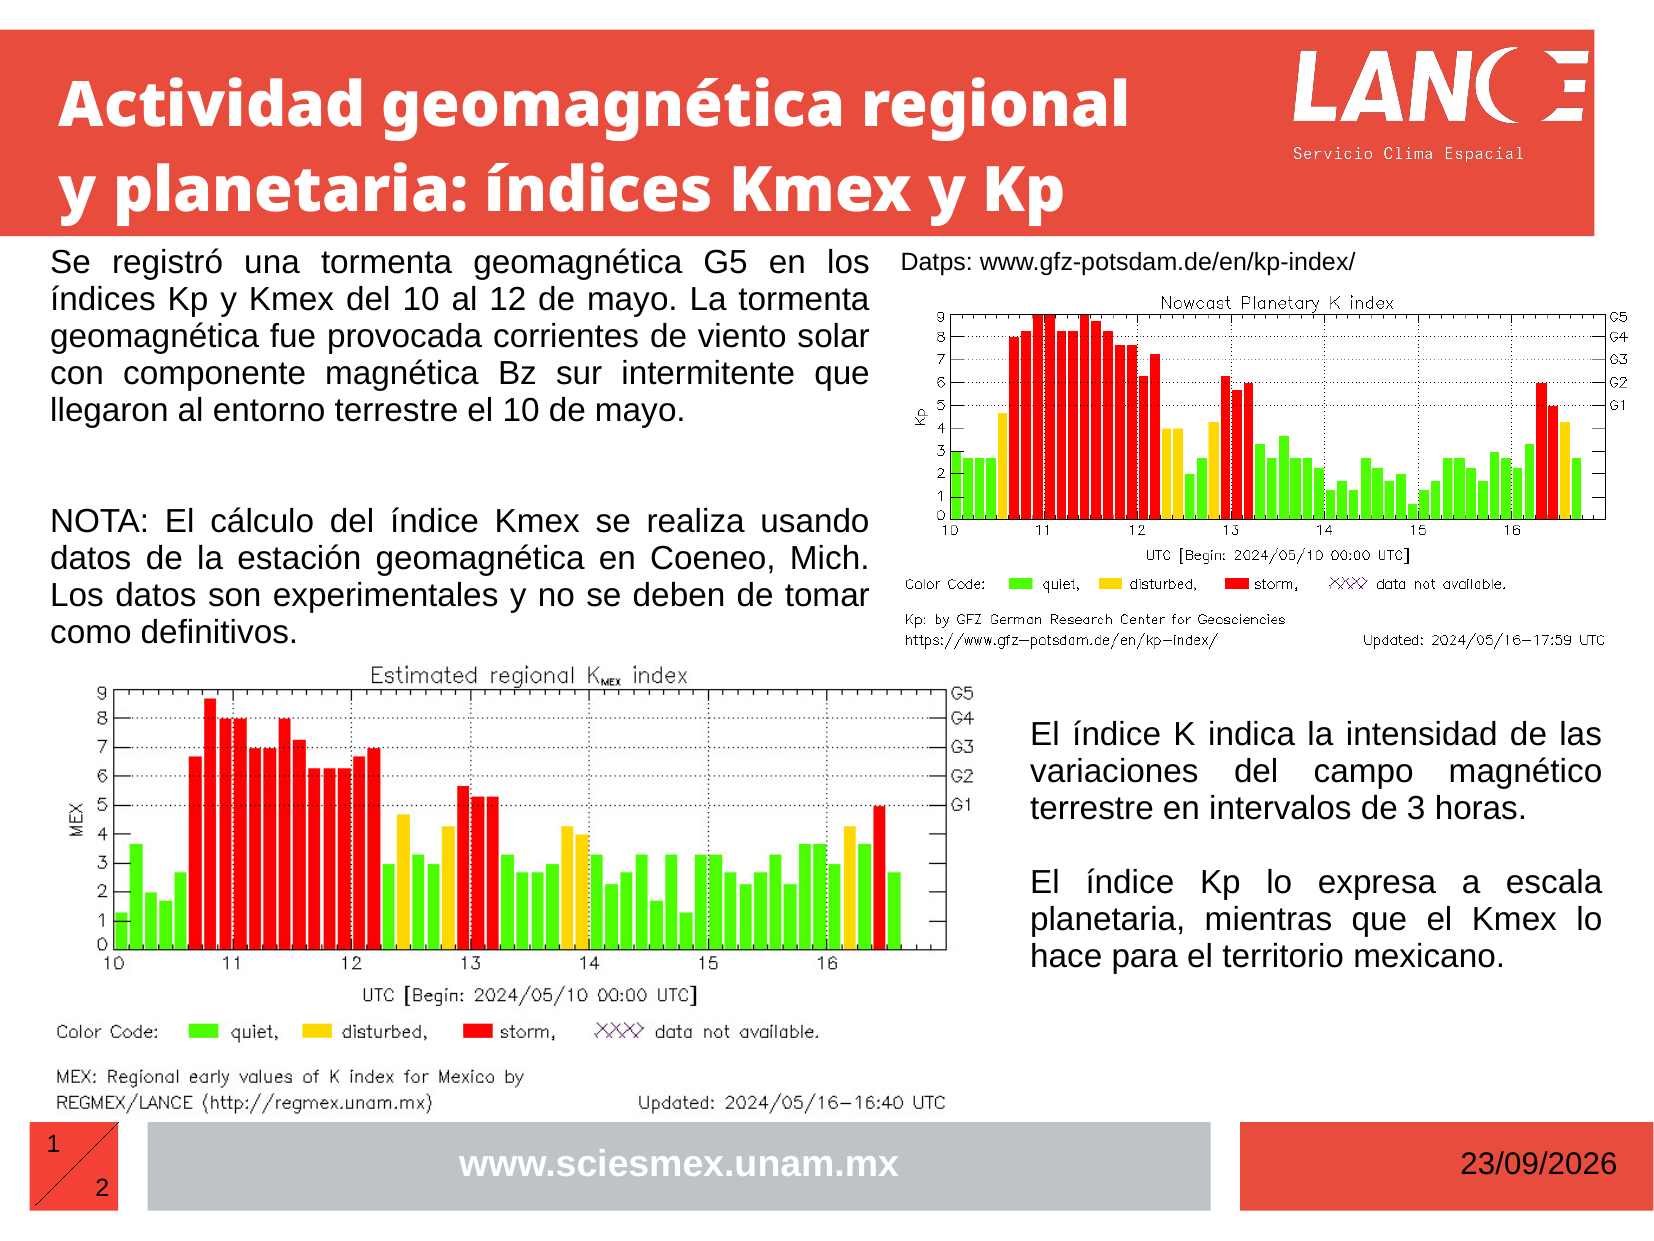

# Actividad geomagnética regional y planetaria: índices Kmex y Kp
Se registró una tormenta geomagnética G5 en los índices Kp y Kmex del 10 al 12 de mayo. La tormenta geomagnética fue provocada corrientes de viento solar con componente magnética Bz sur intermitente que llegaron al entorno terrestre el 10 de mayo.
NOTA: El cálculo del índice Kmex se realiza usando datos de la estación geomagnética en Coeneo, Mich. Los datos son experimentales y no se deben de tomar como definitivos.
Datps: www.gfz-potsdam.de/en/kp-index/
El índice K indica la intensidad de las variaciones del campo magnético terrestre en intervalos de 3 horas.
El índice Kp lo expresa a escala planetaria, mientras que el Kmex lo hace para el territorio mexicano.
www.sciesmex.unam.mx
2